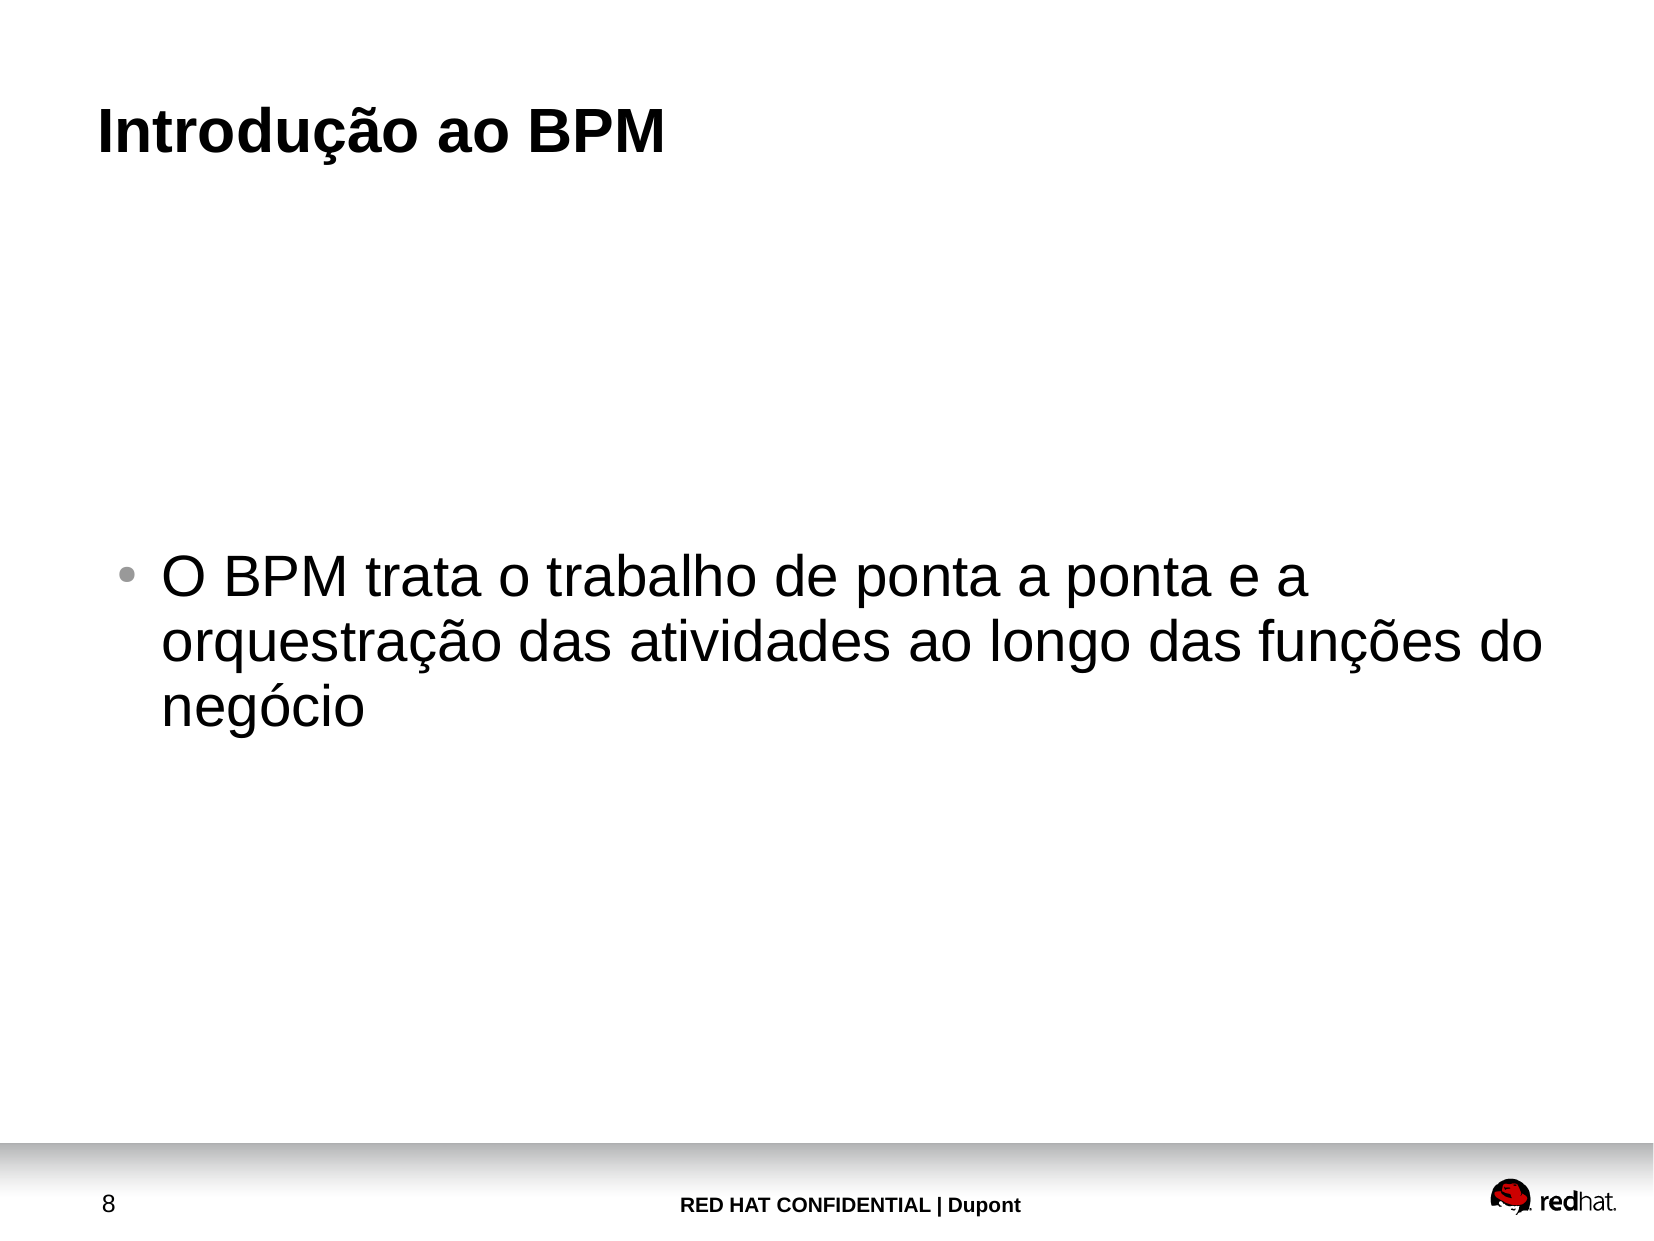

Introdução ao BPM
O BPM trata o trabalho de ponta a ponta e a orquestração das atividades ao longo das funções do negócio